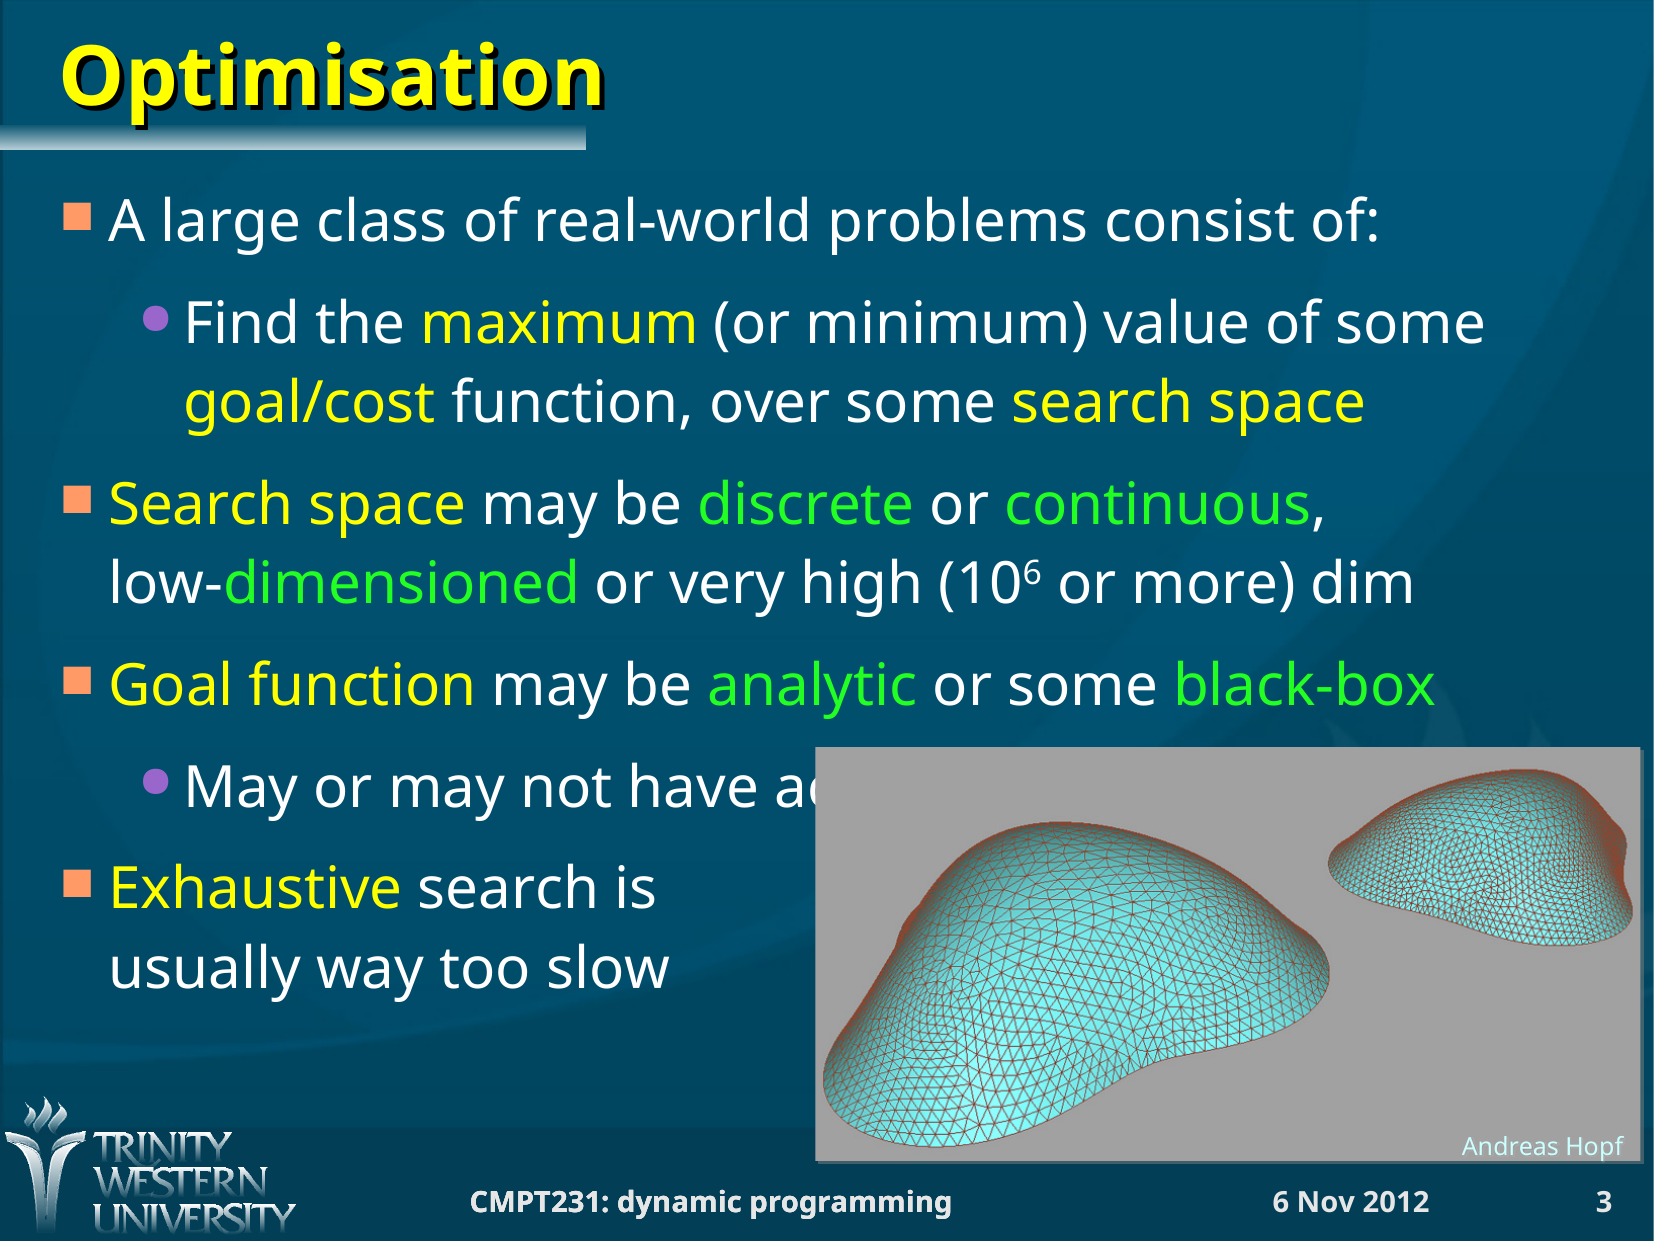

# Optimisation
A large class of real-world problems consist of:
Find the maximum (or minimum) value of some goal/cost function, over some search space
Search space may be discrete or continuous,
low-dimensioned or very high (106 or more) dim
Goal function may be analytic or some black-box
May or may not have accessible derivatives
Exhaustive search is
usually way too slow
Andreas Hopf
CMPT231: dynamic programming
6 Nov 2012
3